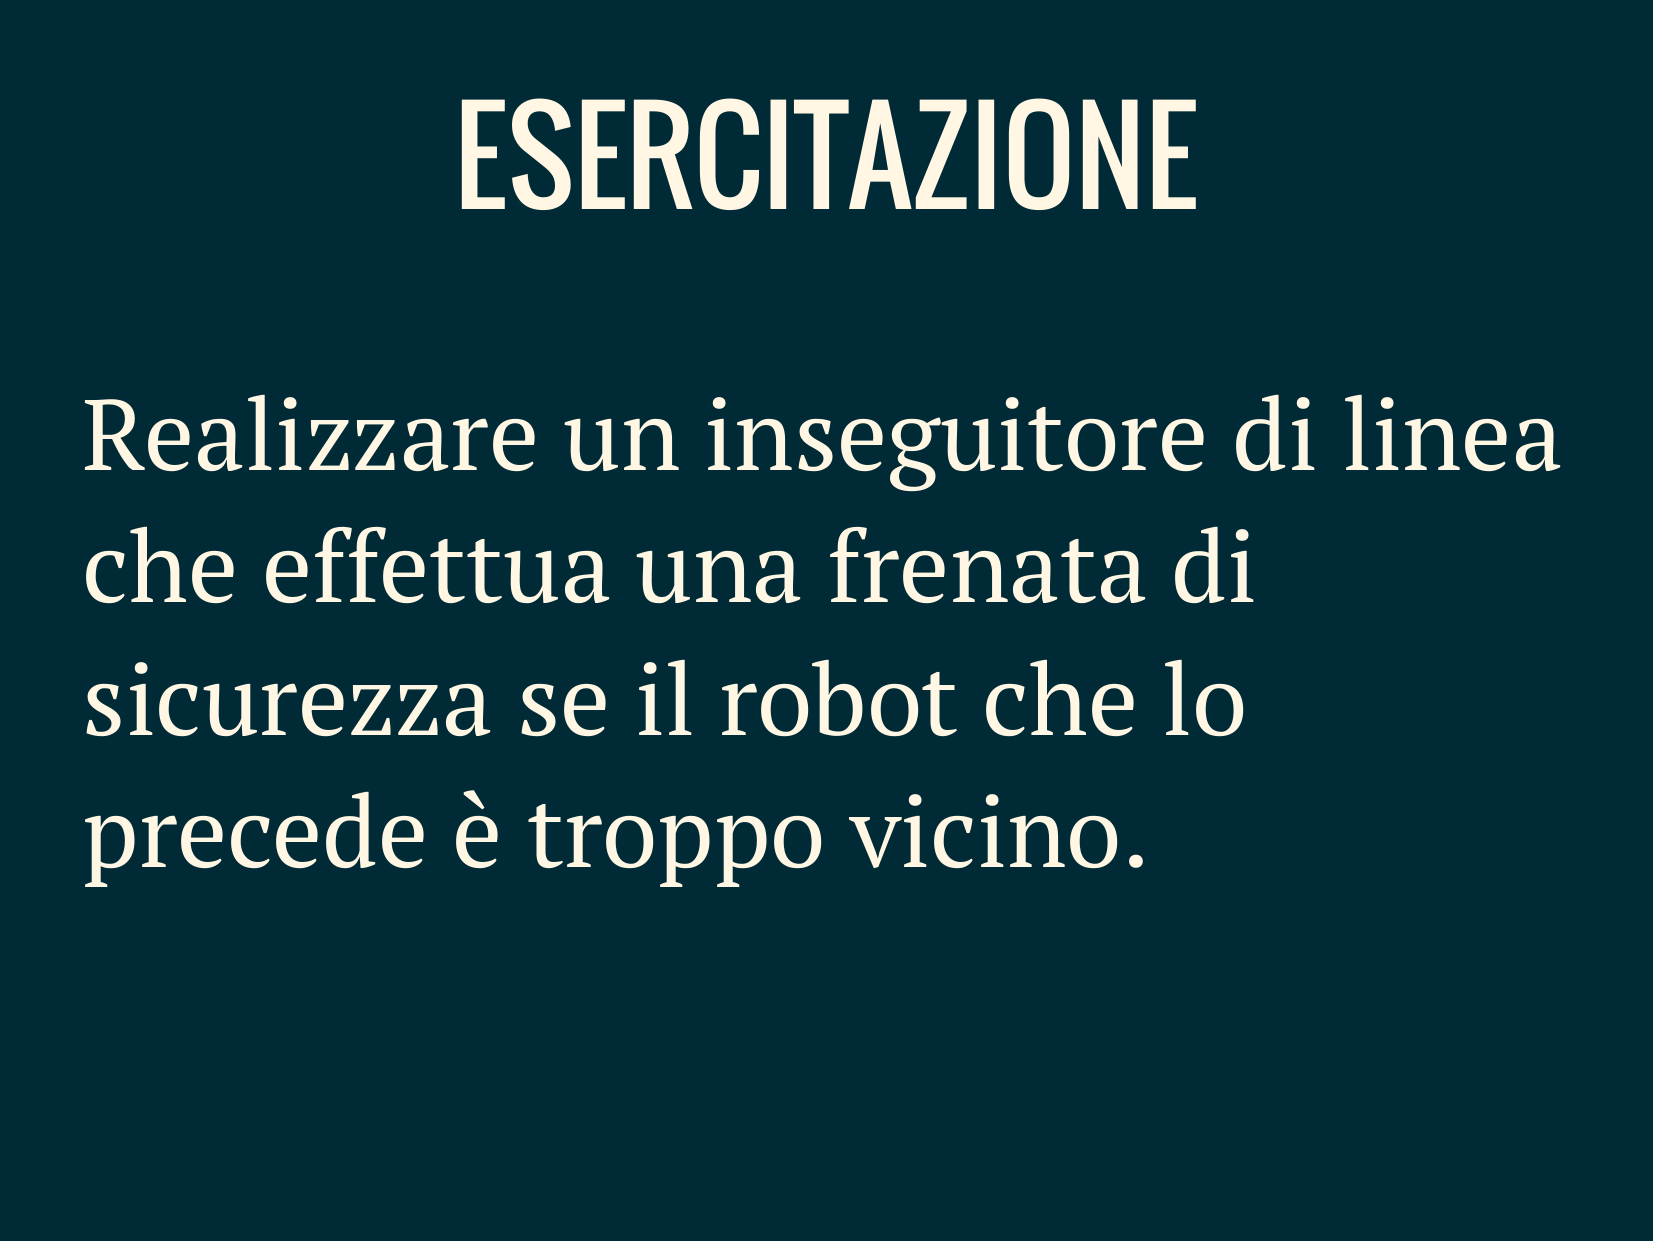

# Esercitazione
Realizzare un inseguitore di linea che effettua una frenata di sicurezza se il robot che lo precede è troppo vicino.